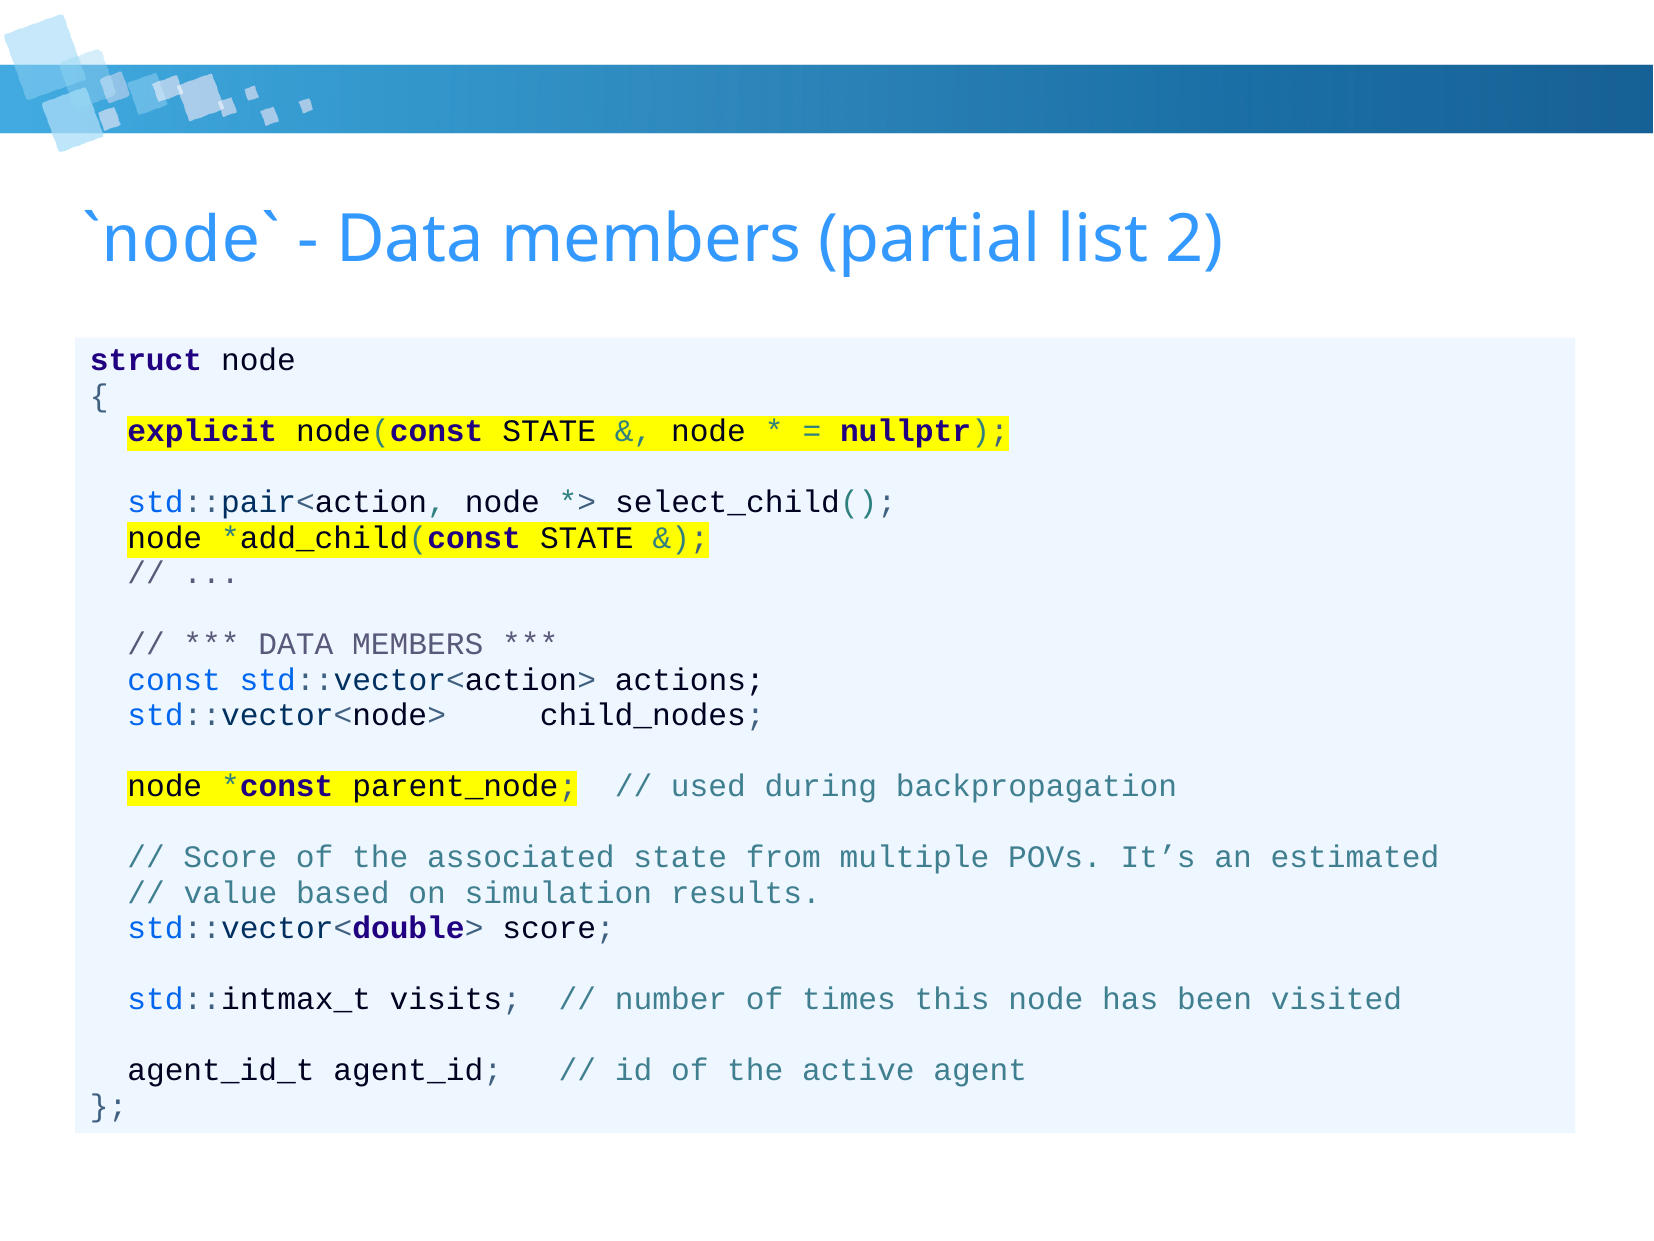

# `node` - Data members (partial list 2)
struct node
{
 explicit node(const STATE &, node * = nullptr);
 std::pair<action, node *> select_child();
 node *add_child(const STATE &);
 // ...
 // *** DATA MEMBERS ***
 const std::vector<action> actions;
 std::vector<node> child_nodes;
 node *const parent_node; // used during backpropagation
 // Score of the associated state from multiple POVs. It’s an estimated
 // value based on simulation results.
 std::vector<double> score;
 std::intmax_t visits; // number of times this node has been visited
 agent_id_t agent_id; // id of the active agent
};